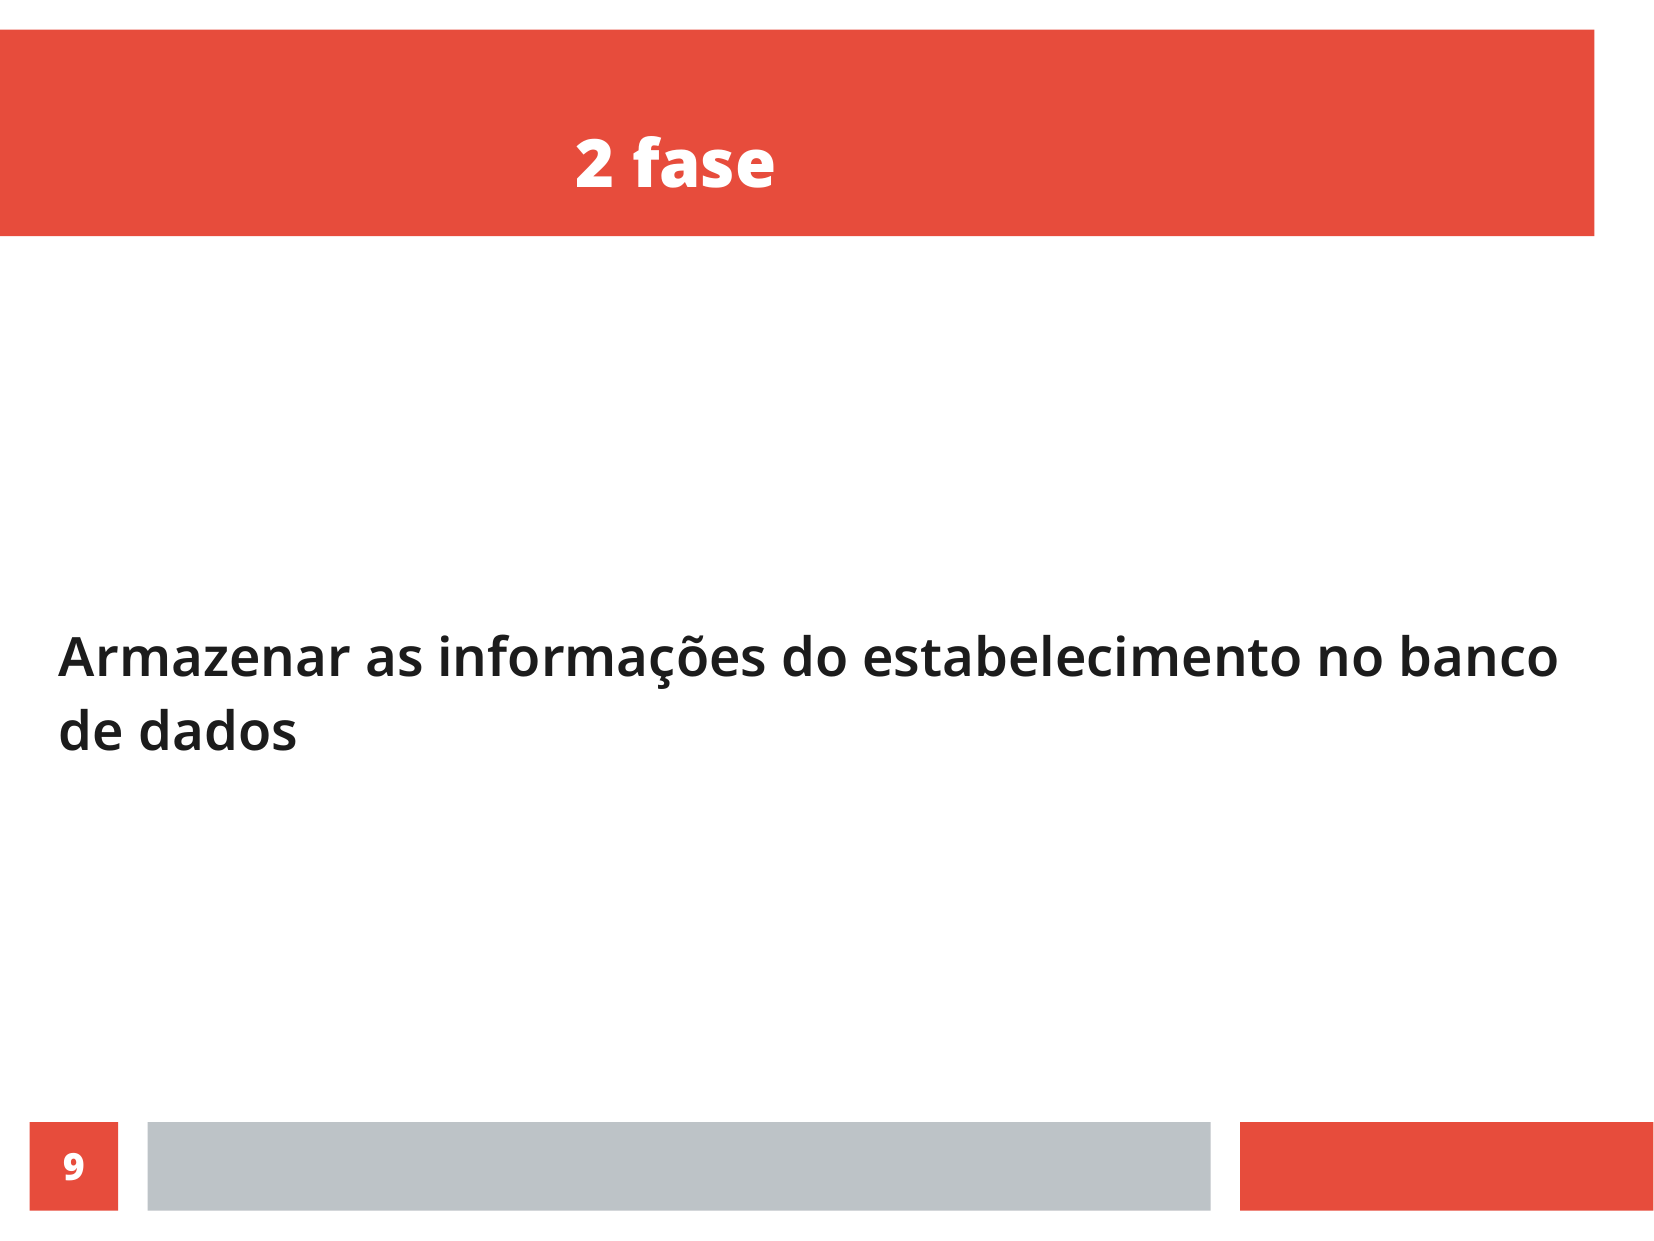

# 2 fase
Armazenar as informações do estabelecimento no banco de dados
9